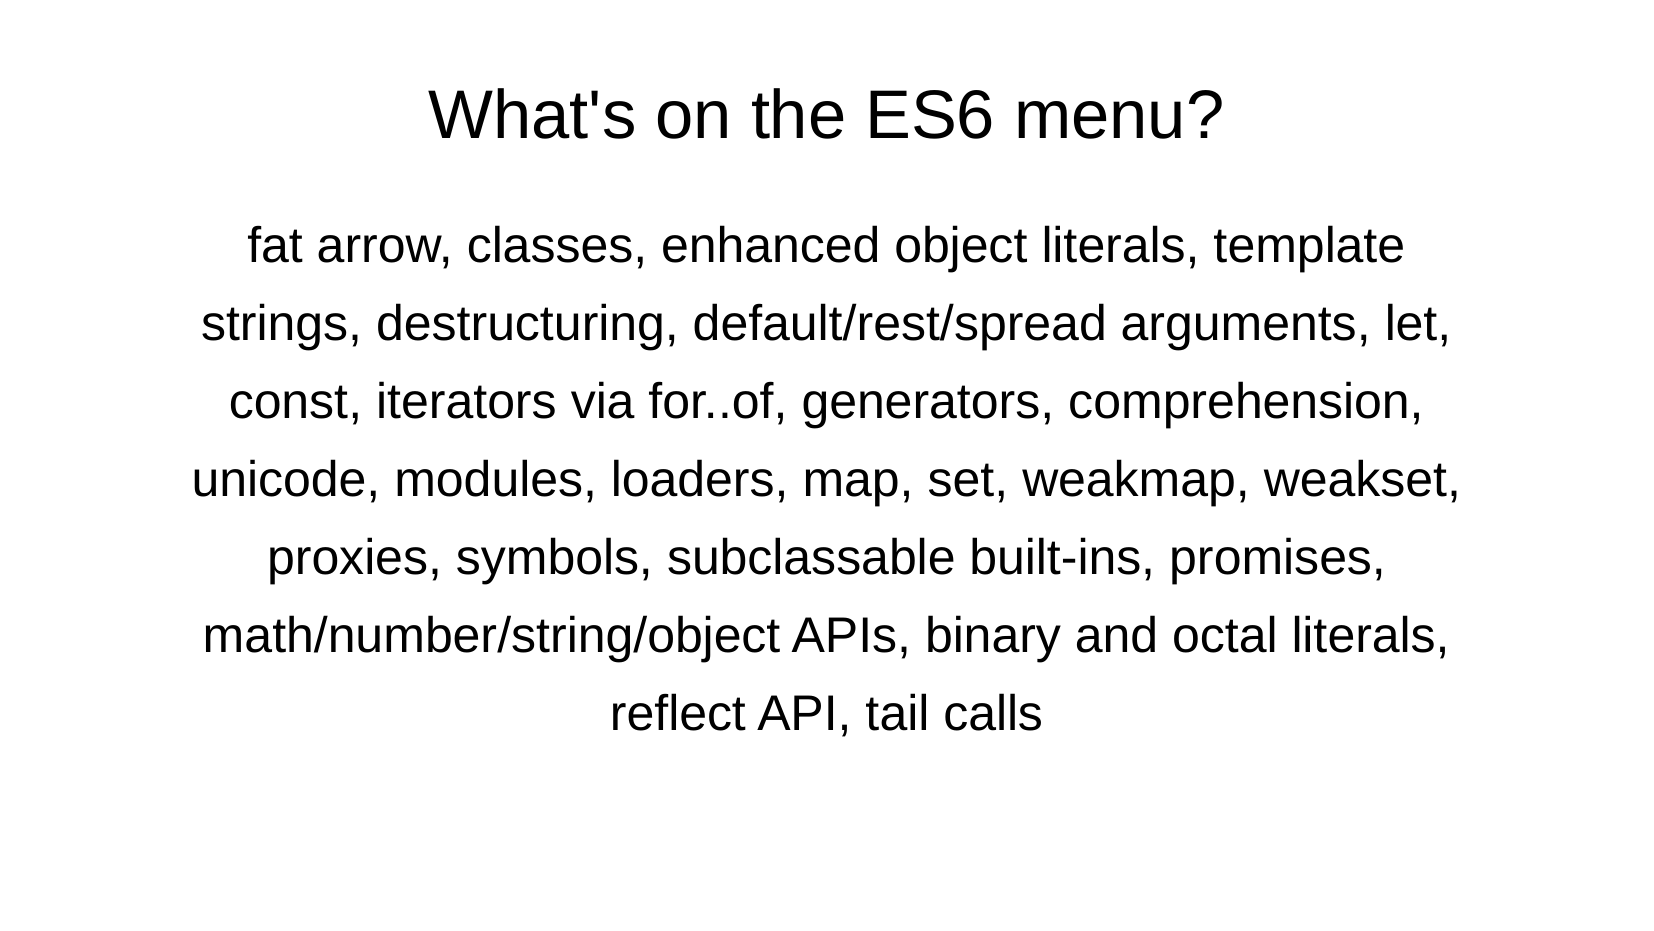

# What's on the ES6 menu?
fat arrow, classes, enhanced object literals, template
strings, destructuring, default/rest/spread arguments, let,
const, iterators via for..of, generators, comprehension,
unicode, modules, loaders, map, set, weakmap, weakset,
proxies, symbols, subclassable built-ins, promises,
math/number/string/object APIs, binary and octal literals,
reflect API, tail calls